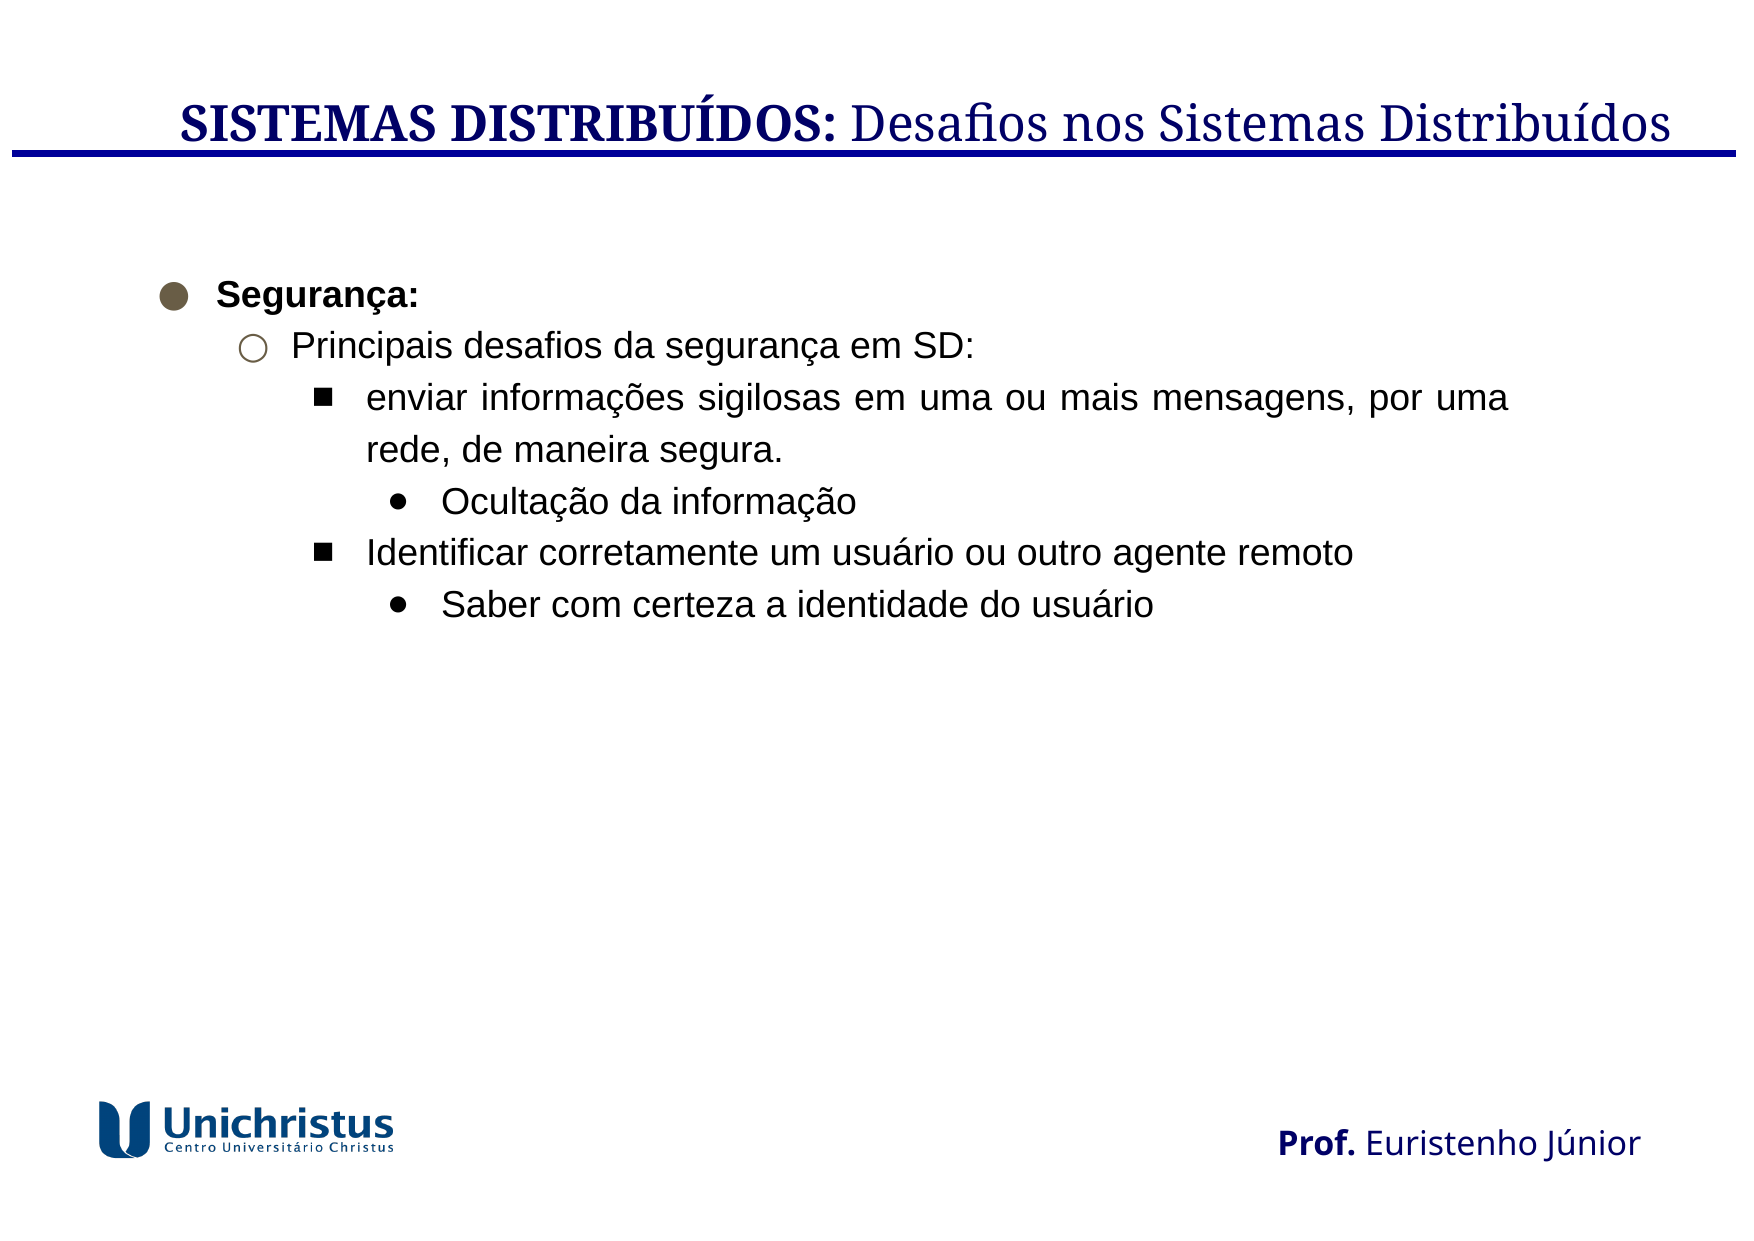

SISTEMAS DISTRIBUÍDOS: Desafios nos Sistemas Distribuídos
Segurança:
Principais desafios da segurança em SD:
enviar informações sigilosas em uma ou mais mensagens, por uma rede, de maneira segura.
Ocultação da informação
Identificar corretamente um usuário ou outro agente remoto
Saber com certeza a identidade do usuário
Prof. Euristenho Júnior